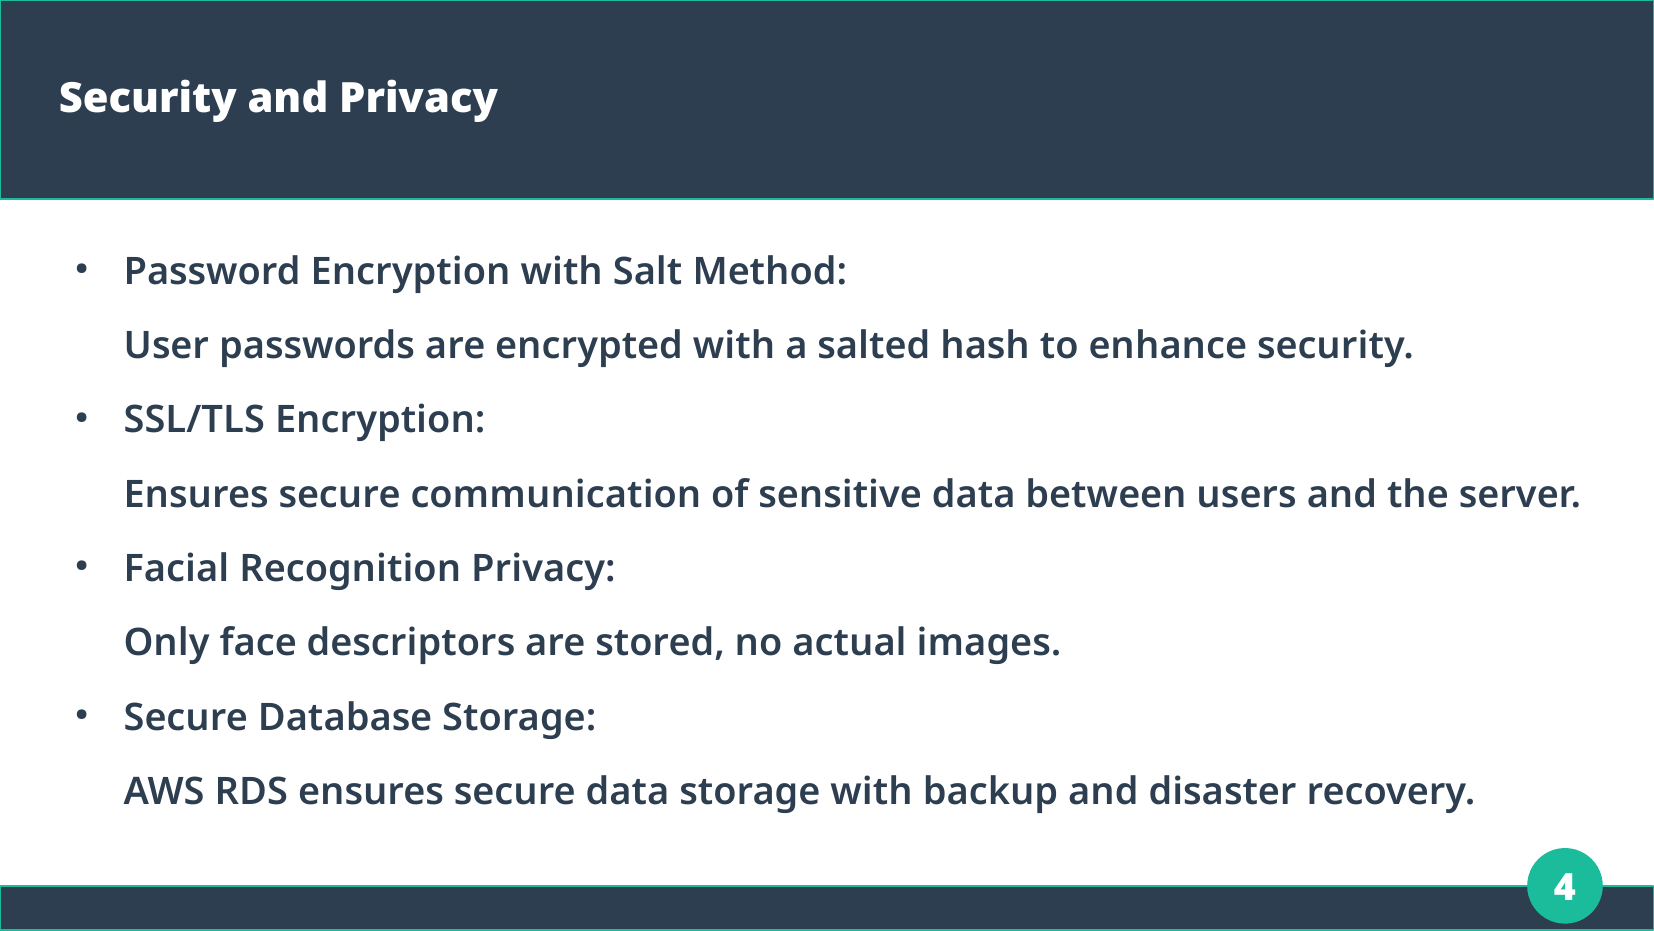

# Security and Privacy
Password Encryption with Salt Method:
User passwords are encrypted with a salted hash to enhance security.
SSL/TLS Encryption:
Ensures secure communication of sensitive data between users and the server.
Facial Recognition Privacy:
Only face descriptors are stored, no actual images.
Secure Database Storage:
AWS RDS ensures secure data storage with backup and disaster recovery.
4